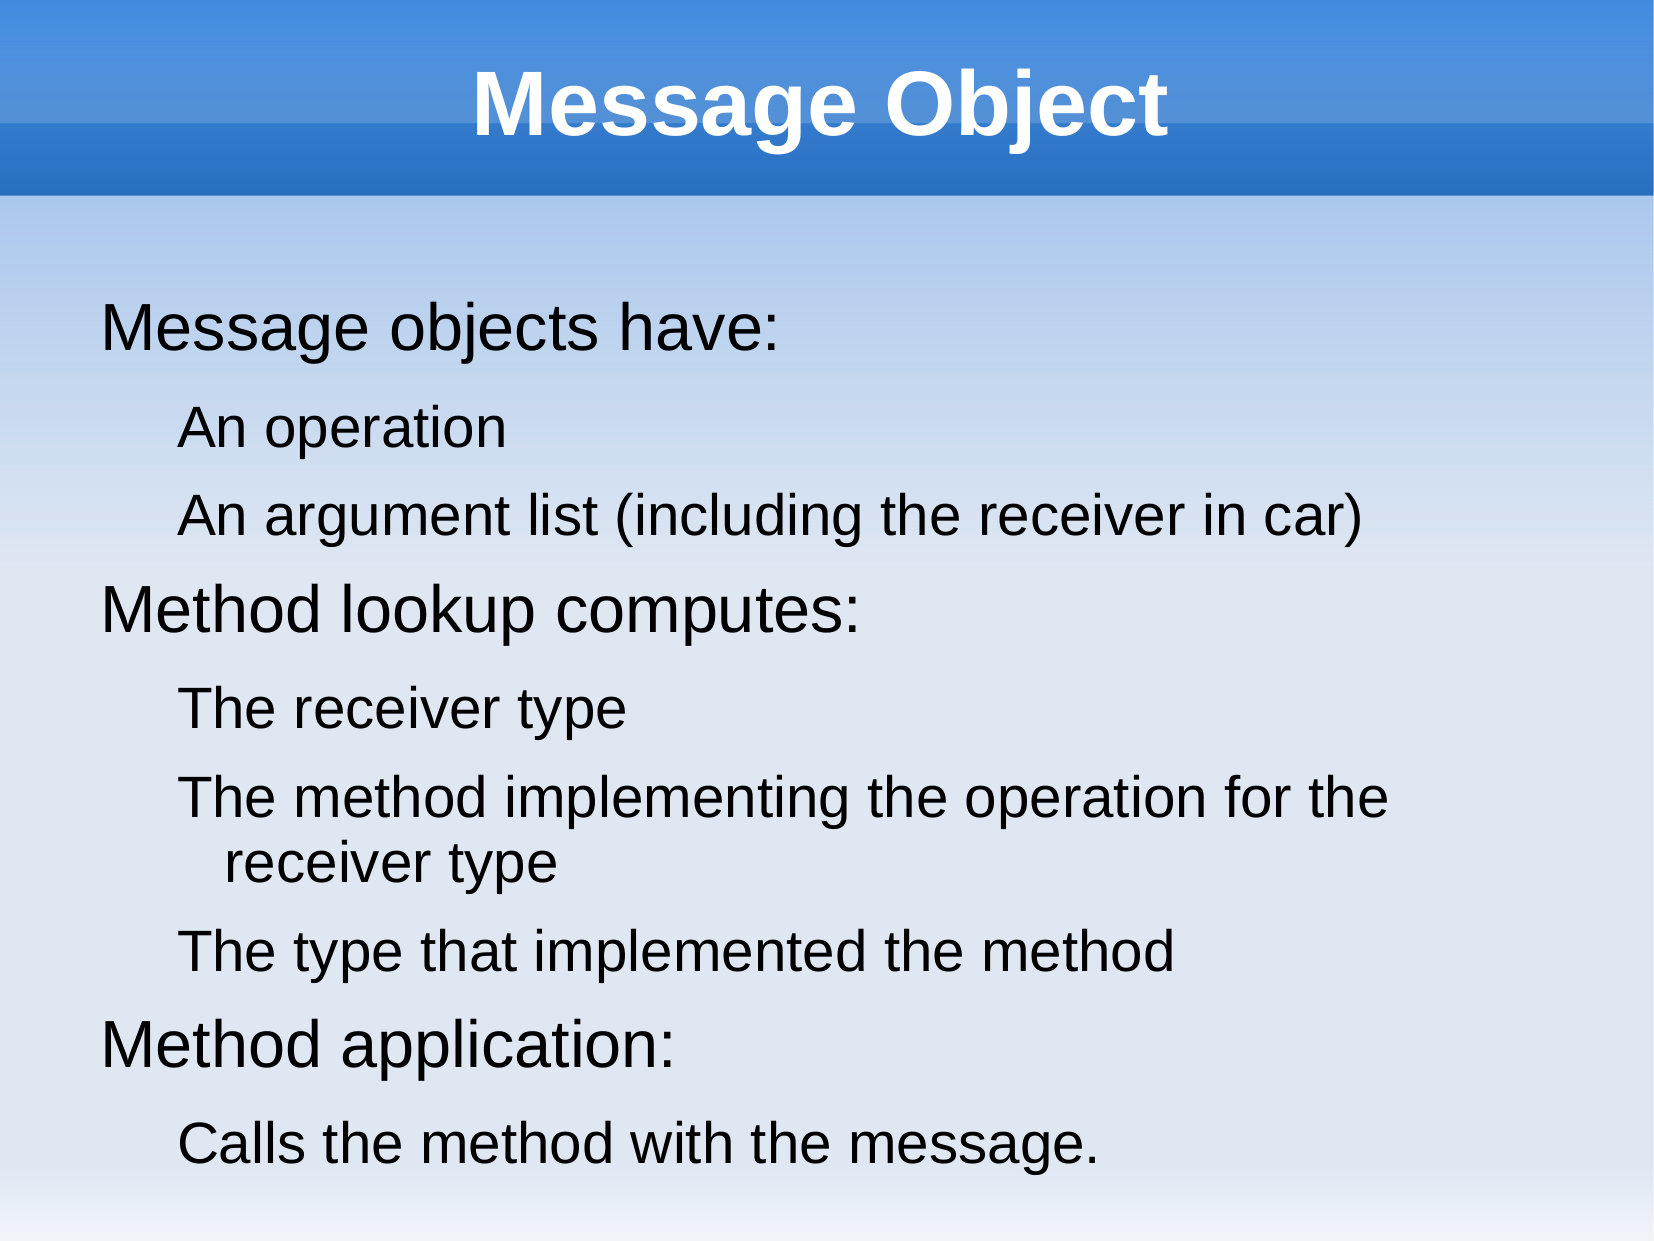

# Message Object
Message objects have:
An operation
An argument list (including the receiver in car)
Method lookup computes:
The receiver type
The method implementing the operation for the receiver type
The type that implemented the method
Method application:
Calls the method with the message.